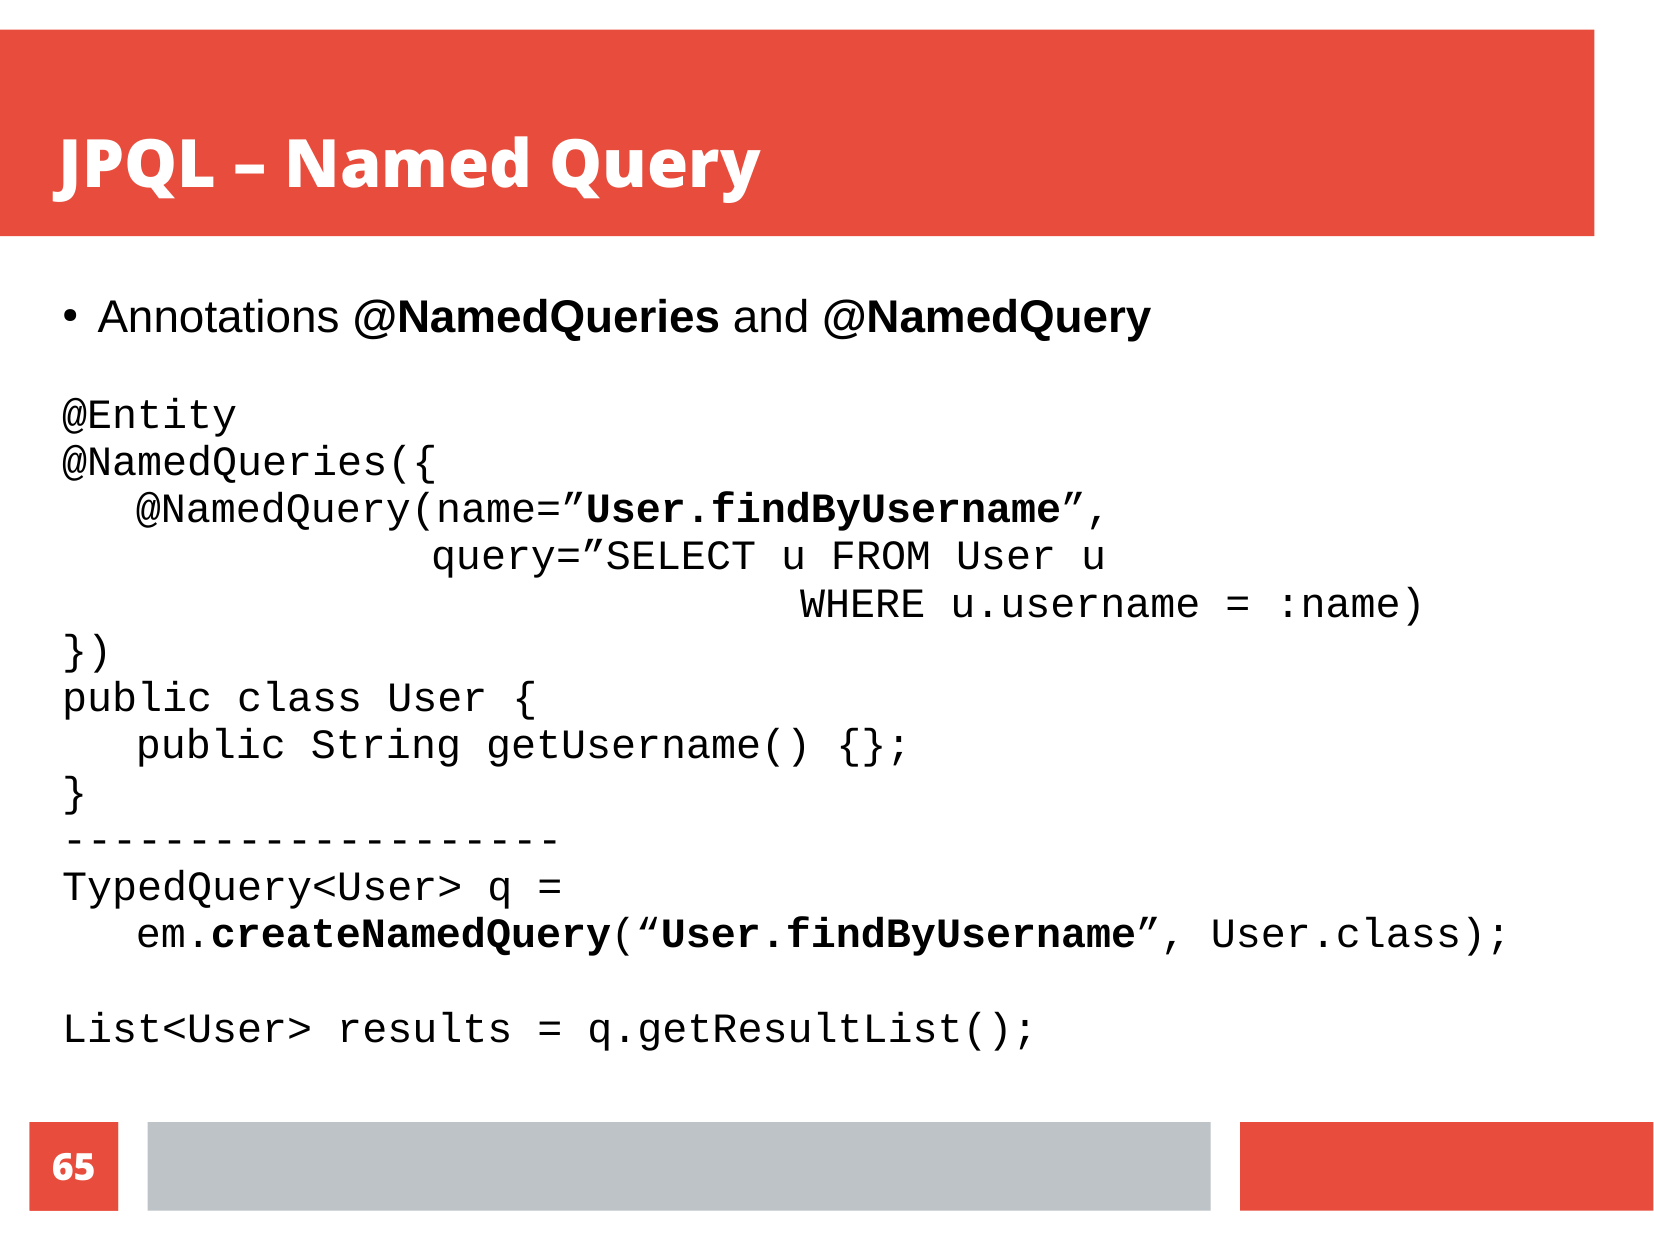

# JPQL – Named Query
Annotations @NamedQueries and @NamedQuery
@Entity
@NamedQueries({
	@NamedQuery(name=”User.findByUsername”,
					query=”SELECT u FROM User u
										WHERE u.username = :name)
})
public class User {
	public String getUsername() {};
}
--------------------
TypedQuery<User> q =
	em.createNamedQuery(“User.findByUsername”, User.class);
List<User> results = q.getResultList();
65